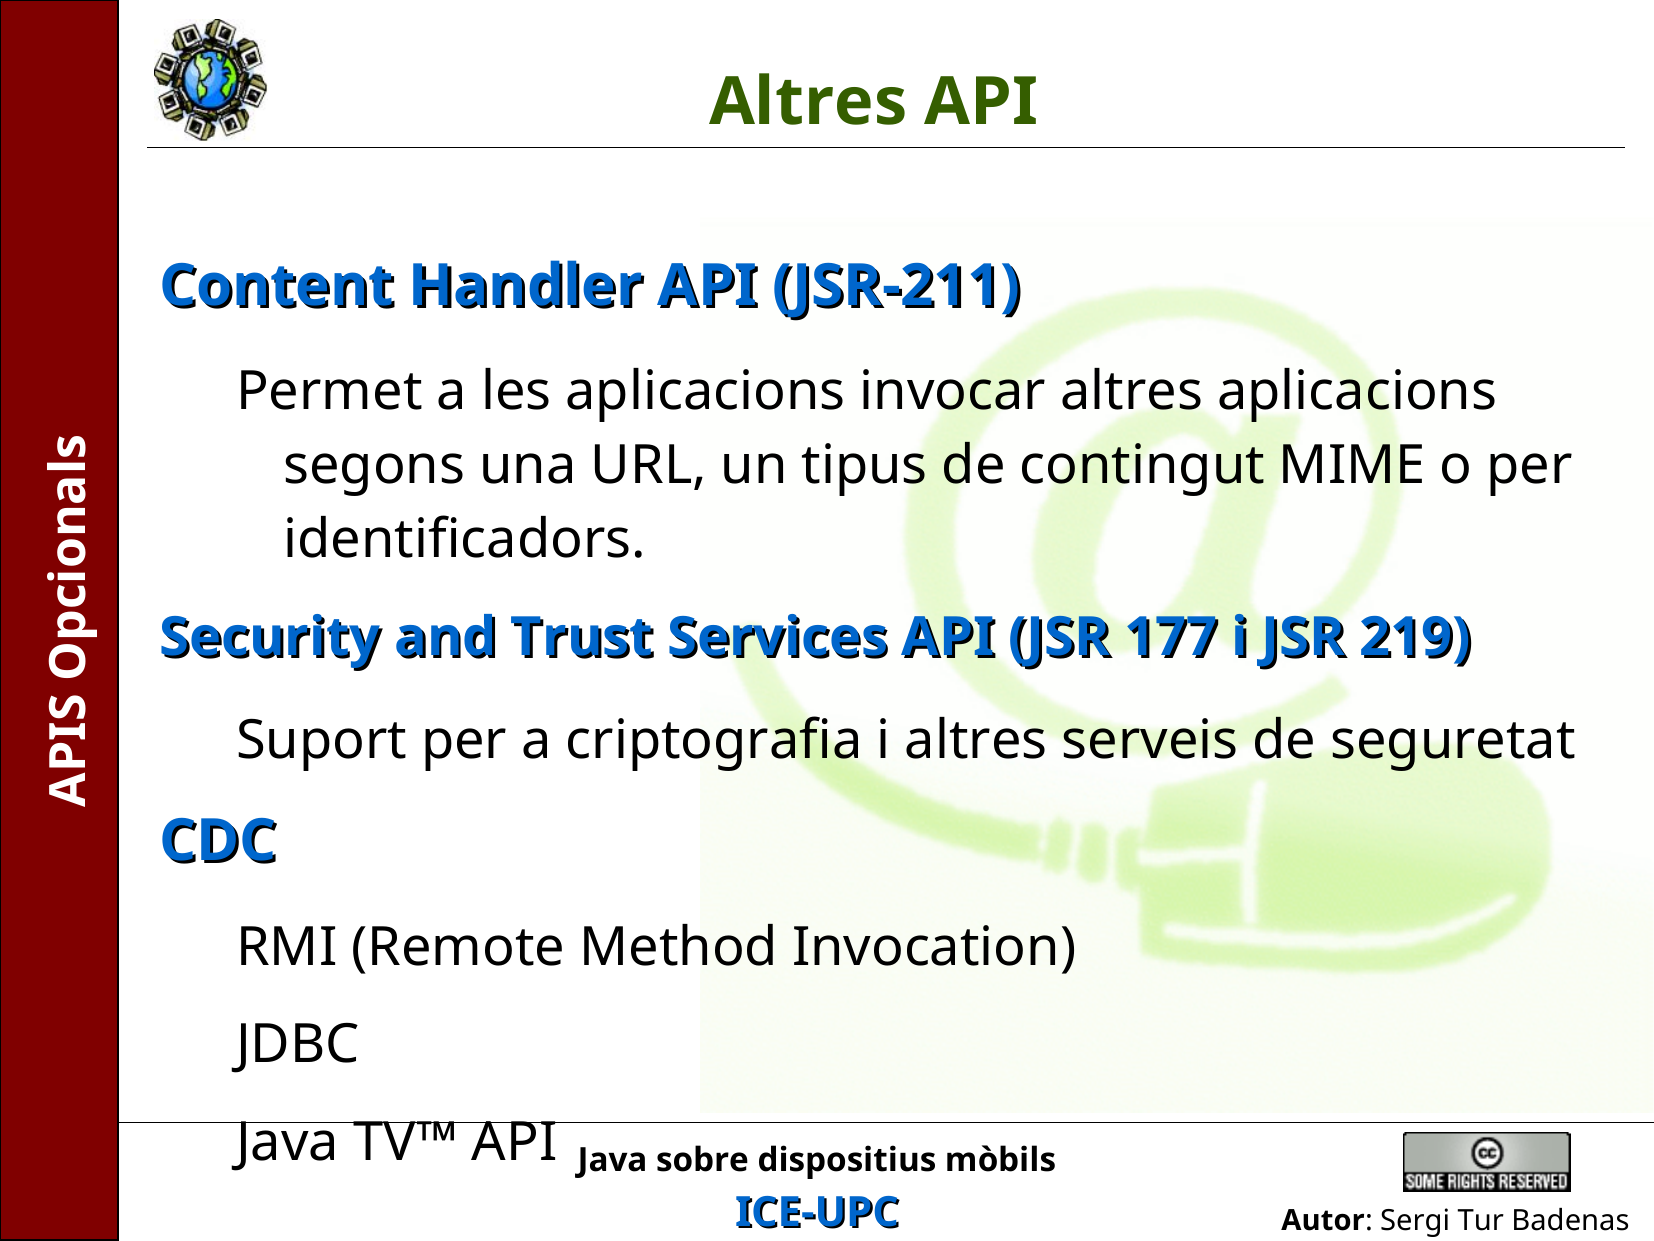

# Altres API
Content Handler API (JSR-211)
Permet a les aplicacions invocar altres aplicacions segons una URL, un tipus de contingut MIME o per identificadors.
Security and Trust Services API (JSR 177 i JSR 219)
Suport per a criptografia i altres serveis de seguretat
CDC
RMI (Remote Method Invocation)
JDBC
Java TV™ API